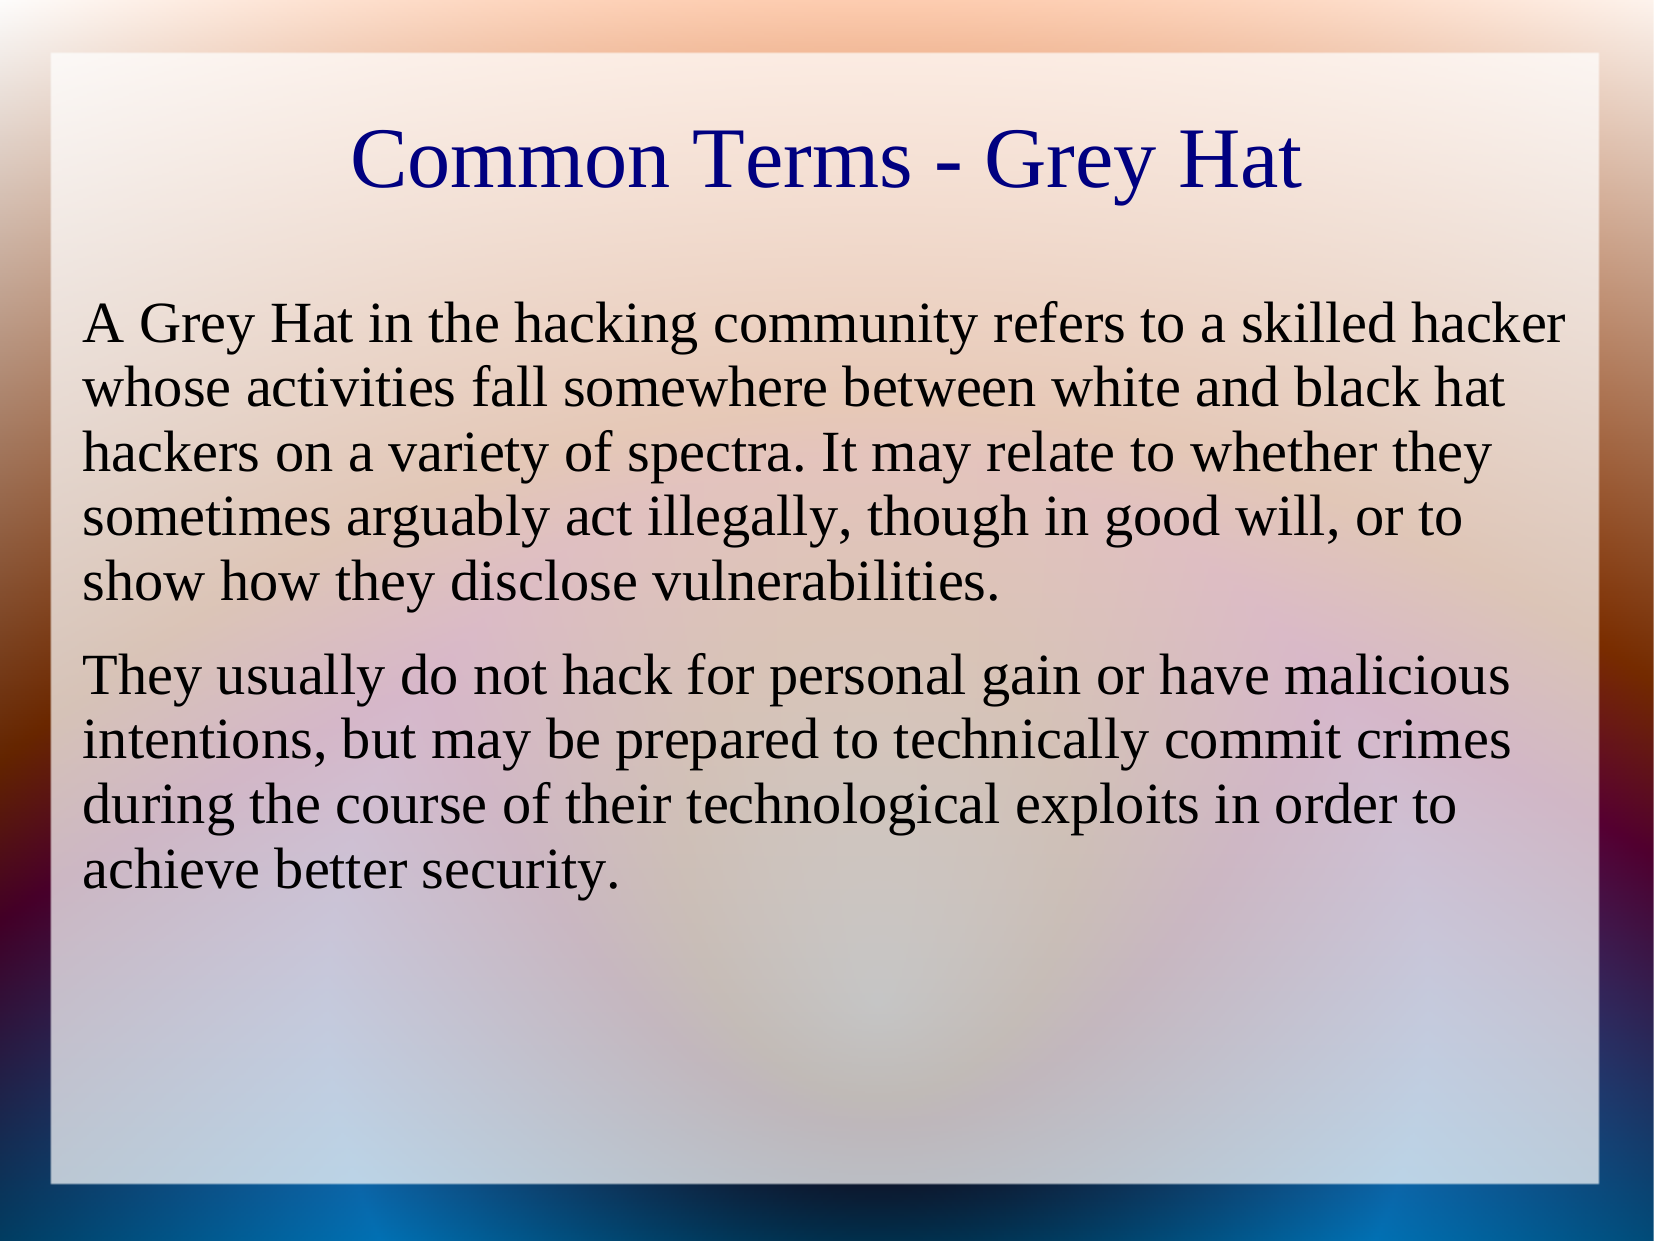

# Common Terms - Grey Hat
A Grey Hat in the hacking community refers to a skilled hacker whose activities fall somewhere between white and black hat hackers on a variety of spectra. It may relate to whether they sometimes arguably act illegally, though in good will, or to show how they disclose vulnerabilities.
They usually do not hack for personal gain or have malicious intentions, but may be prepared to technically commit crimes during the course of their technological exploits in order to achieve better security.